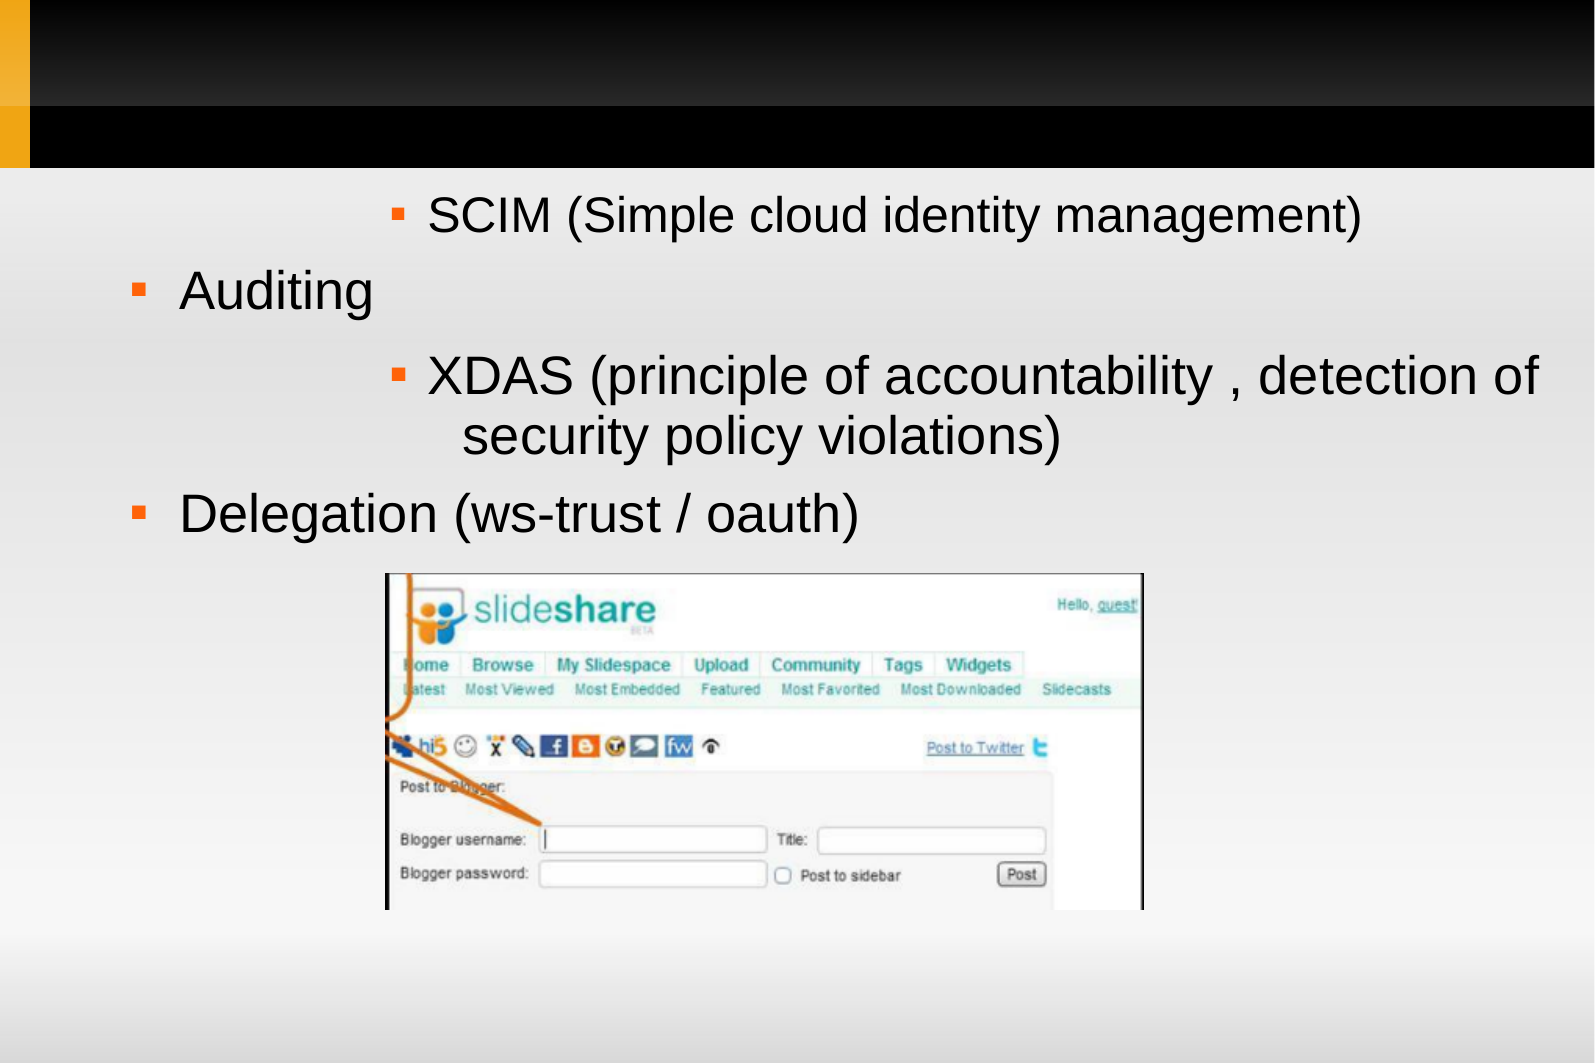

#
SCIM (Simple cloud identity management)
Auditing
XDAS (principle of accountability , detection of security policy violations)
Delegation (ws-trust / oauth)